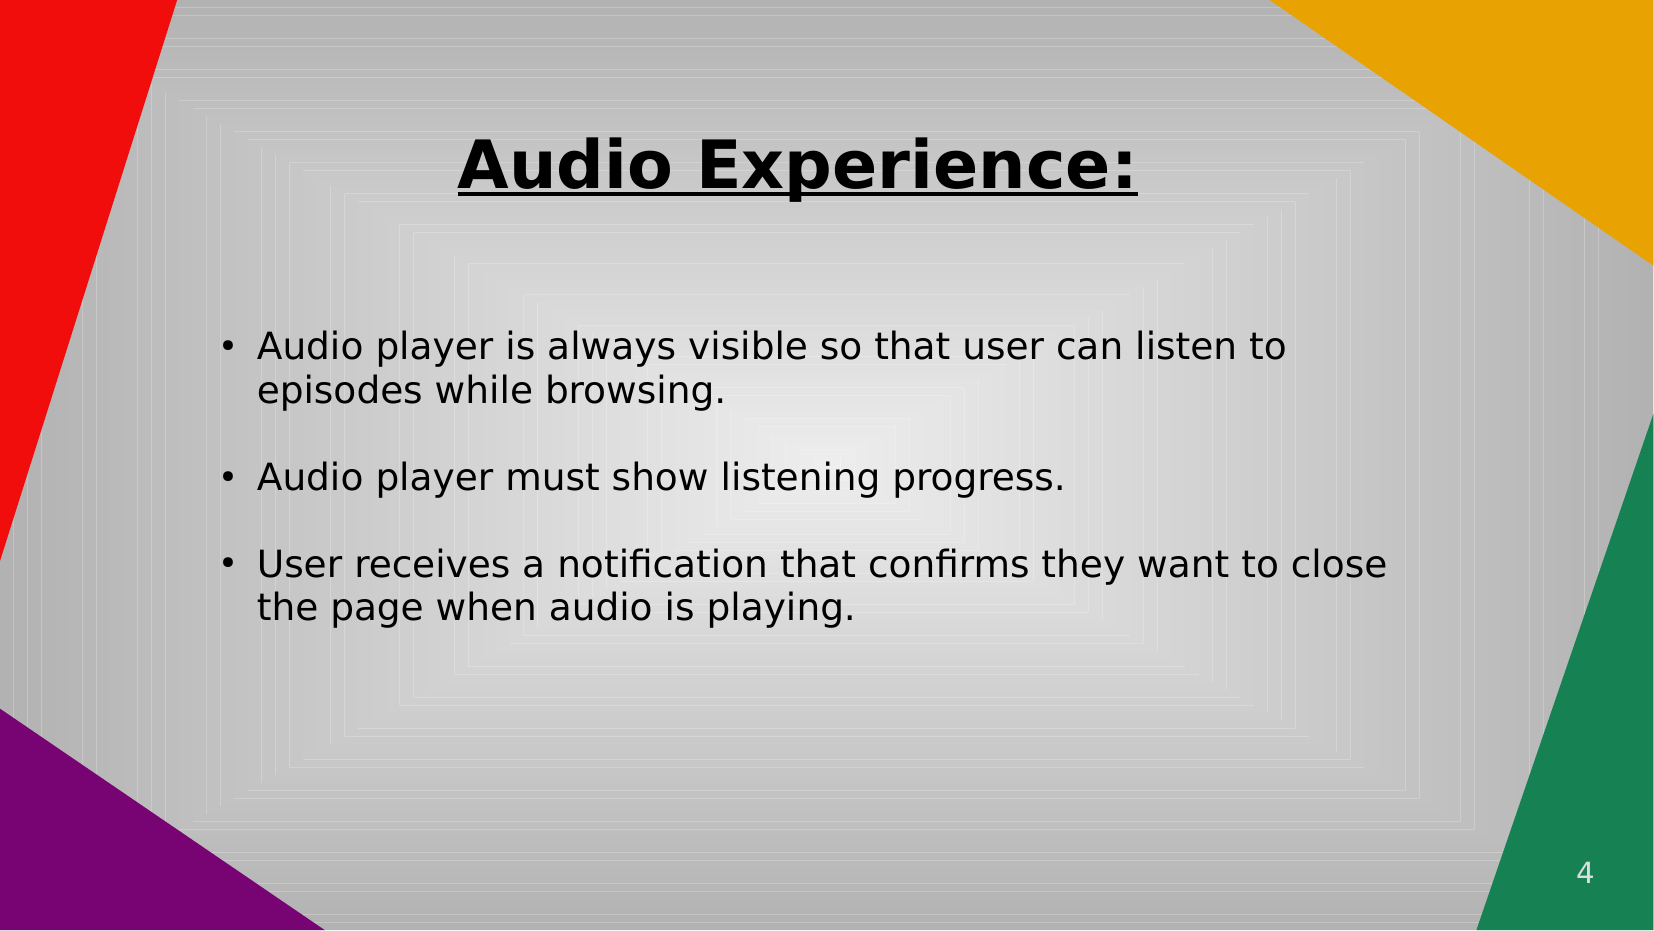

Audio Experience:
Audio player is always visible so that user can listen to episodes while browsing.
Audio player must show listening progress.
User receives a notification that confirms they want to close the page when audio is playing.
4